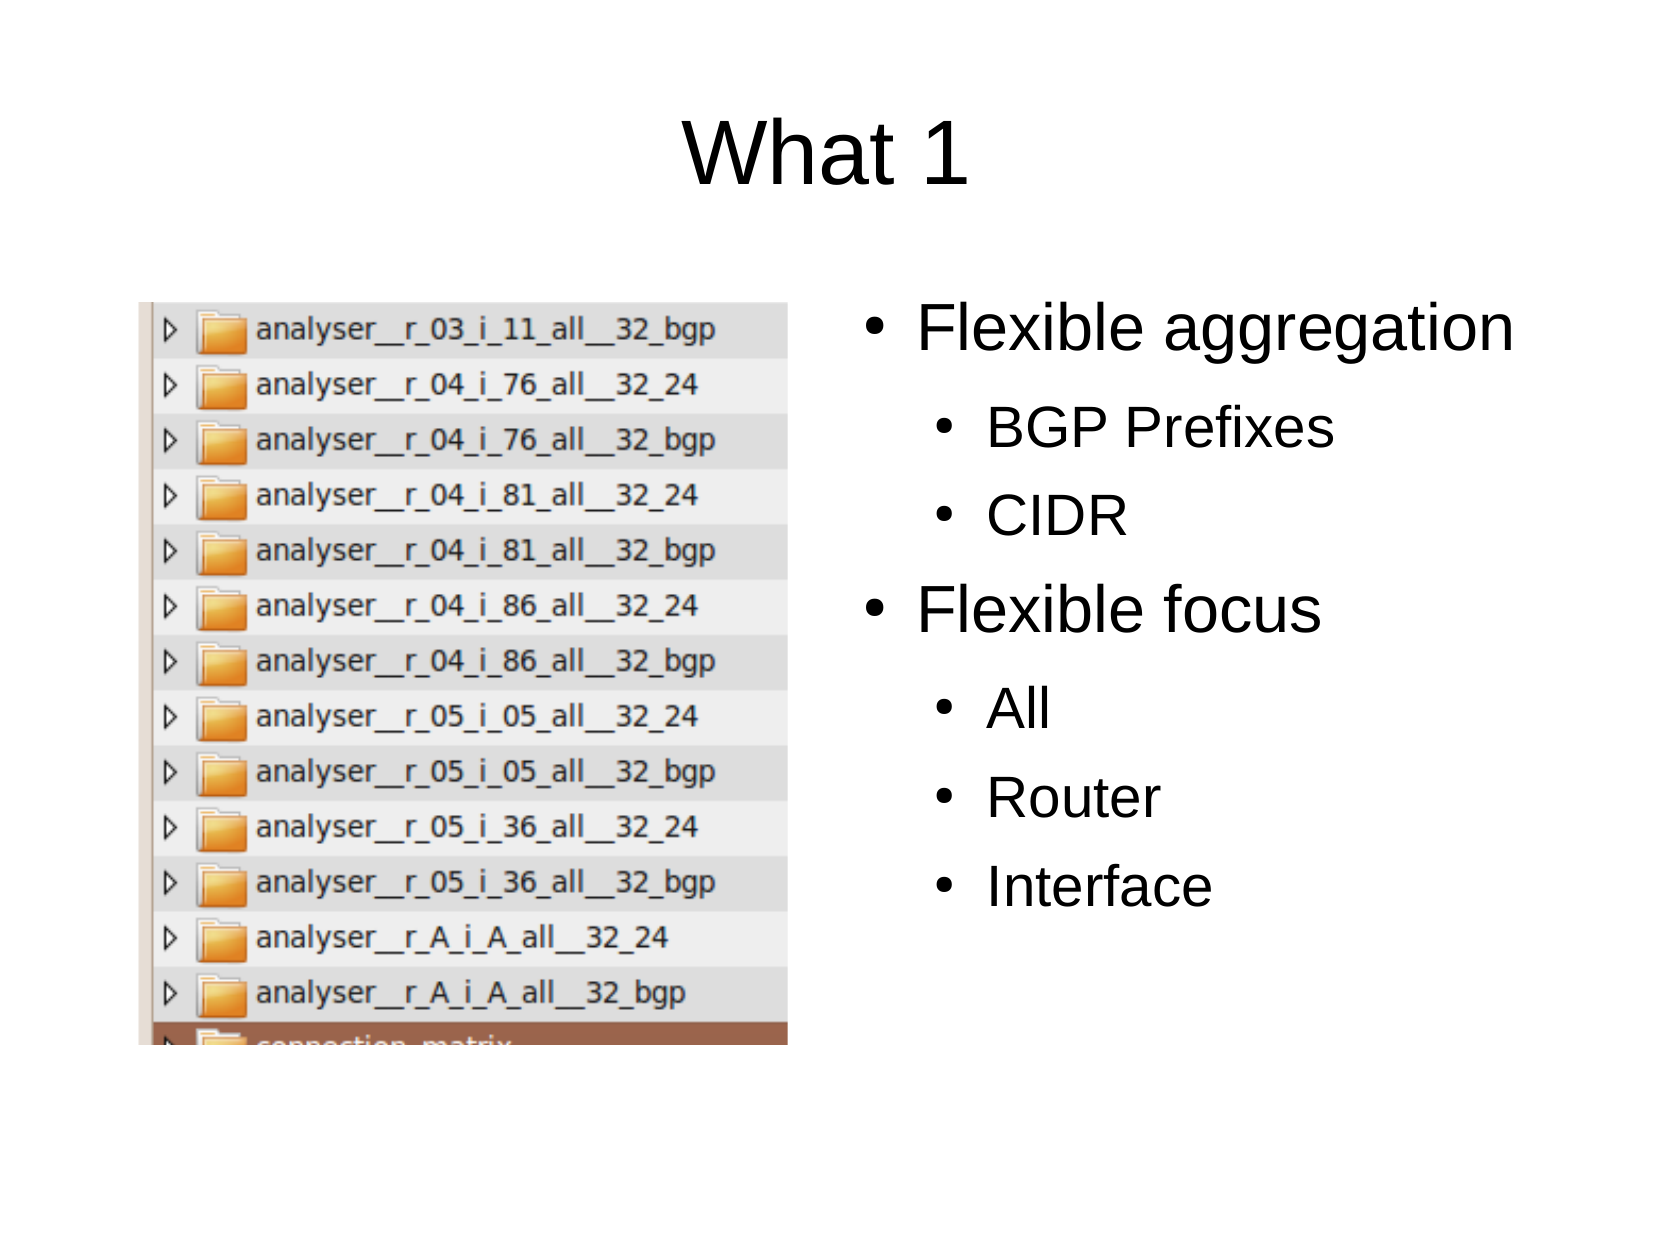

# What 1
Flexible aggregation
BGP Prefixes
CIDR
Flexible focus
All
Router
Interface